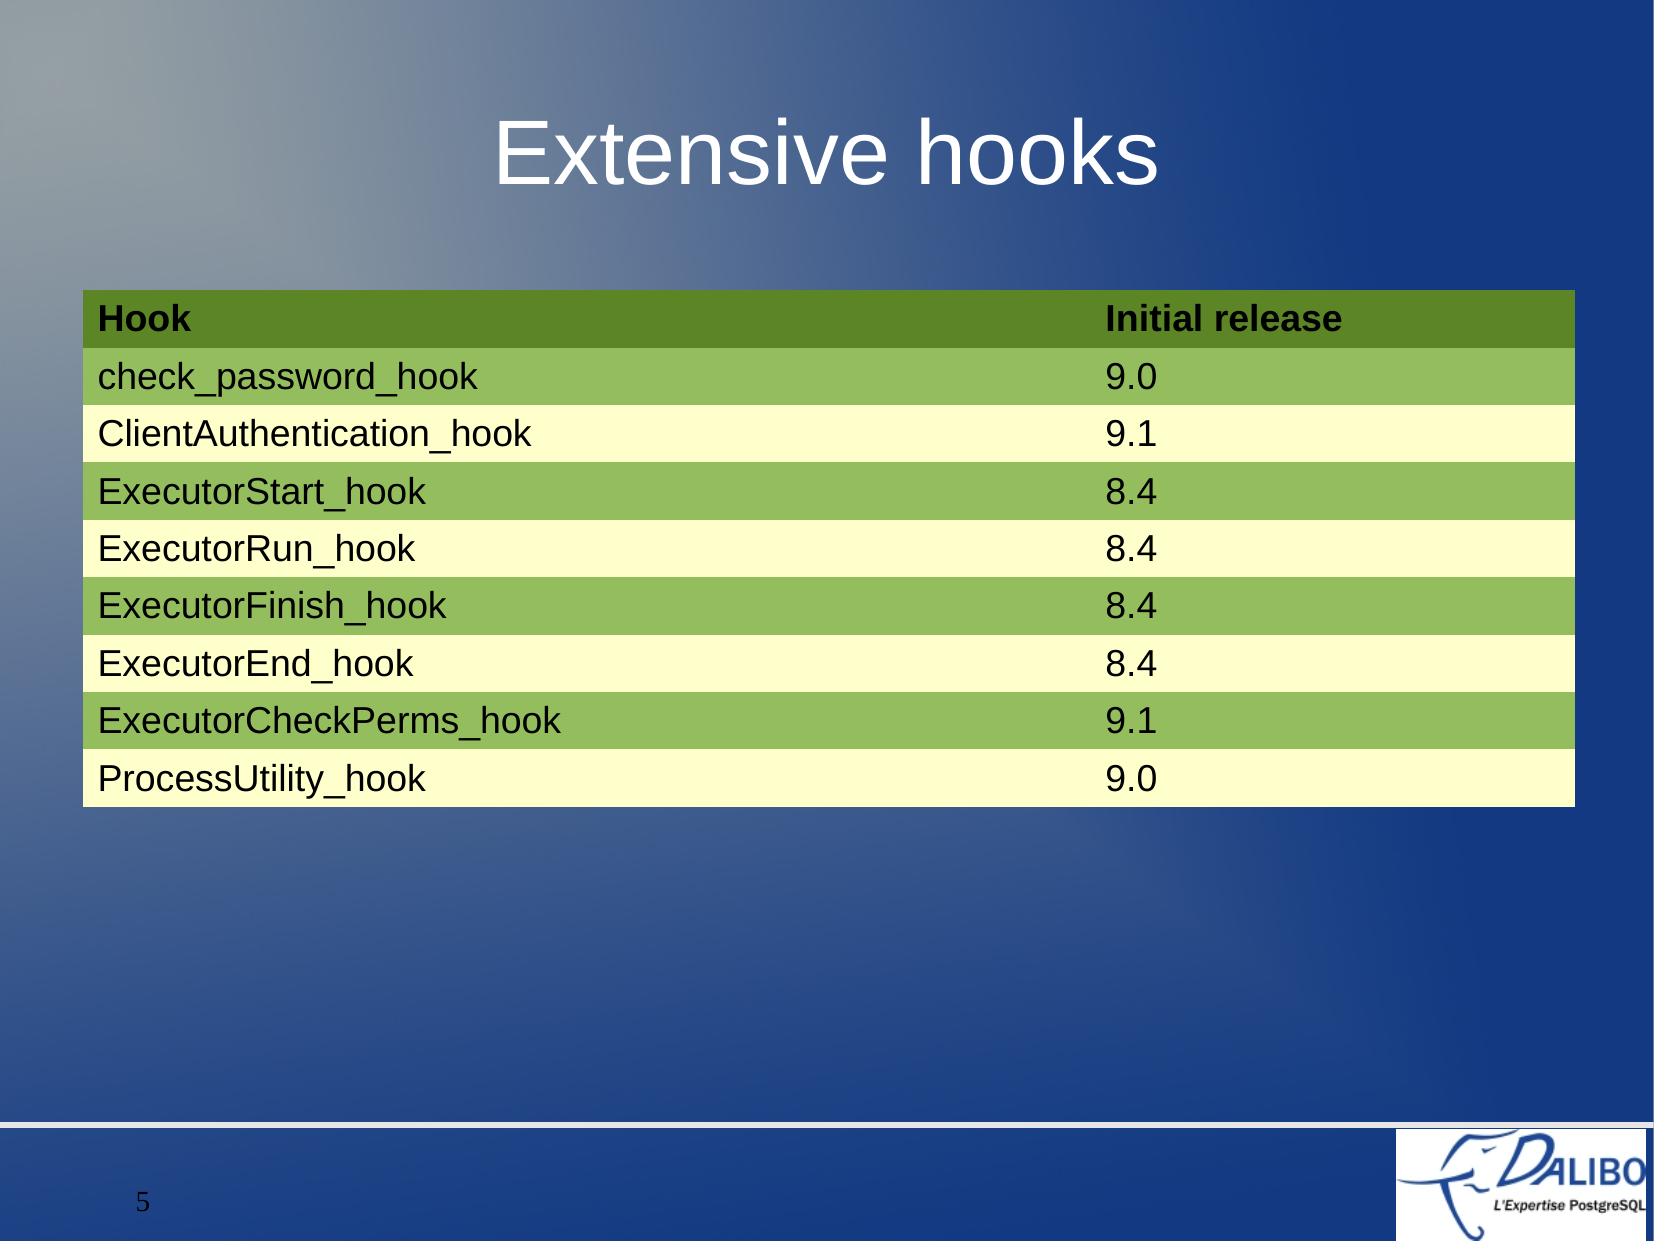

# Extensive hooks
| Hook | Initial release |
| --- | --- |
| check\_password\_hook | 9.0 |
| ClientAuthentication\_hook | 9.1 |
| ExecutorStart\_hook | 8.4 |
| ExecutorRun\_hook | 8.4 |
| ExecutorFinish\_hook | 8.4 |
| ExecutorEnd\_hook | 8.4 |
| ExecutorCheckPerms\_hook | 9.1 |
| ProcessUtility\_hook | 9.0 |